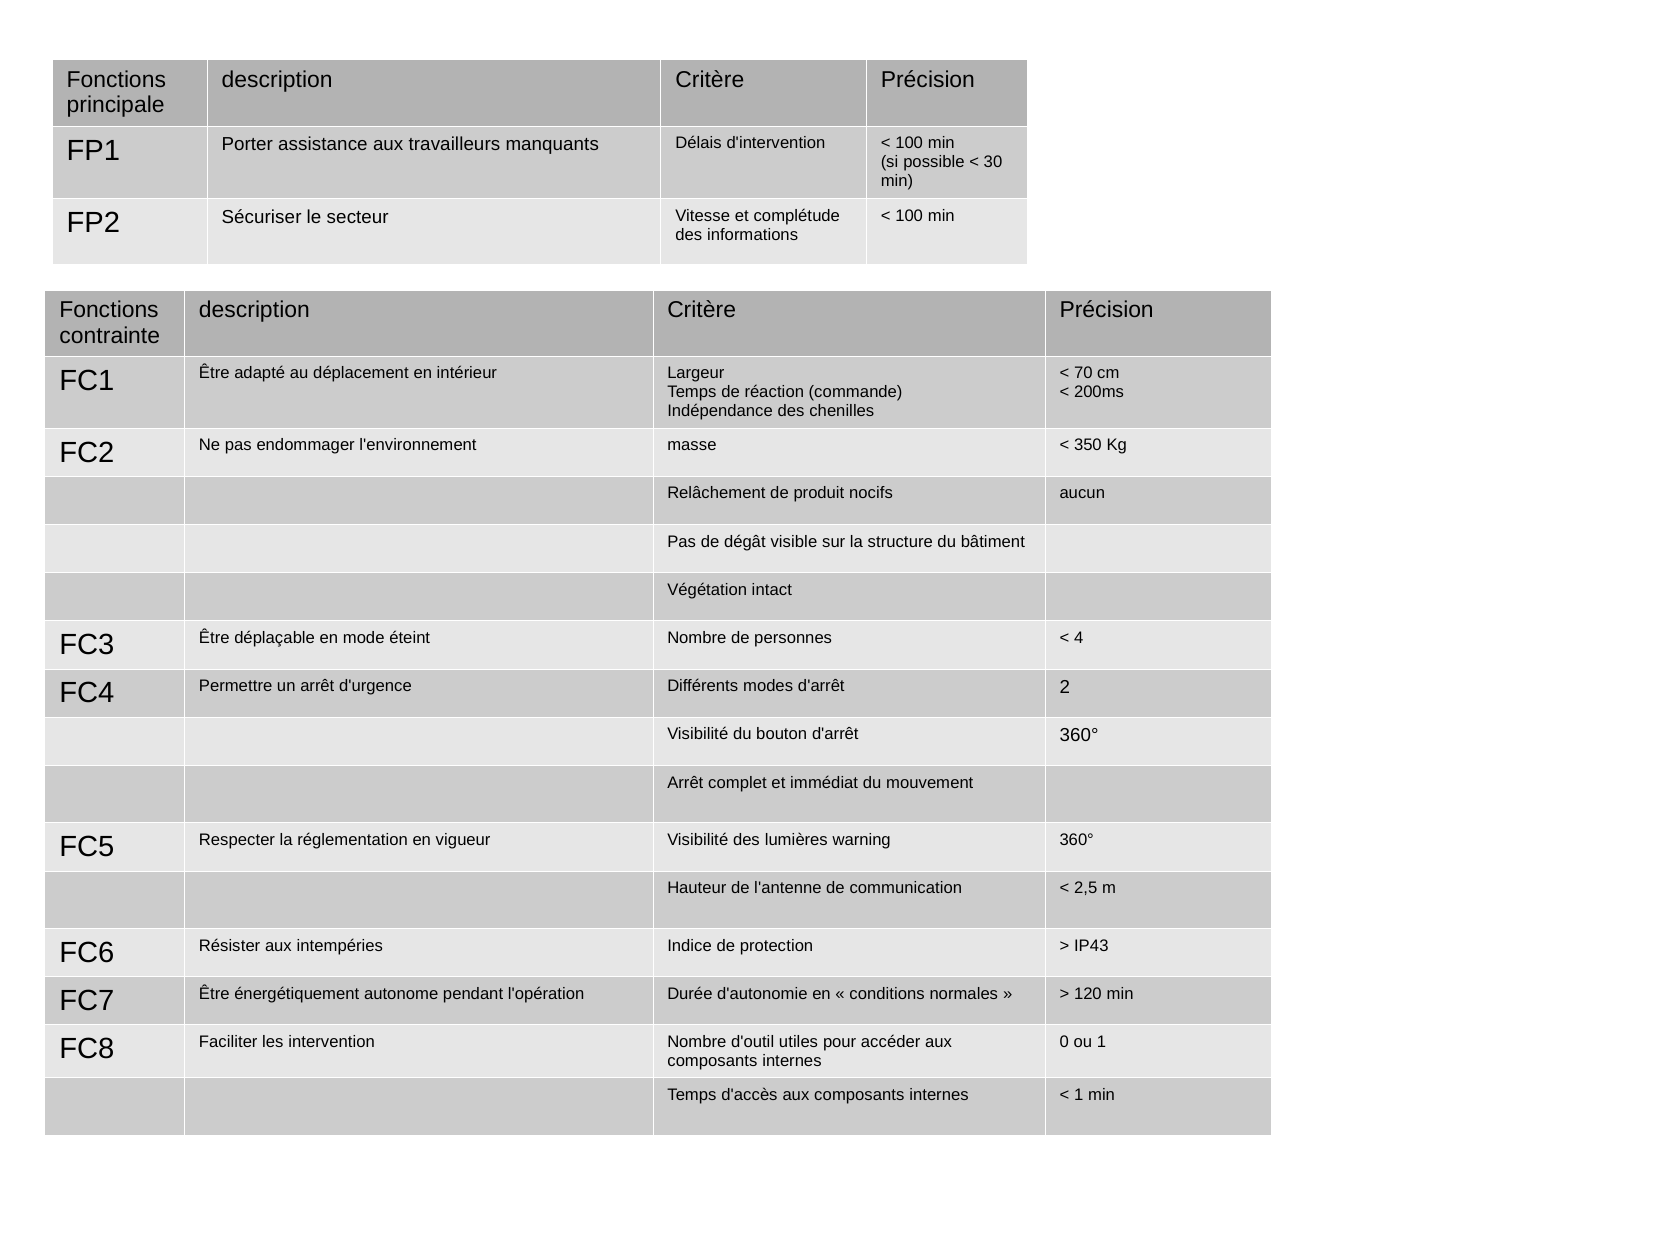

| Fonctions principale | description | Critère | Précision |
| --- | --- | --- | --- |
| FP1 | Porter assistance aux travailleurs manquants | Délais d'intervention | < 100 min (si possible < 30 min) |
| FP2 | Sécuriser le secteur | Vitesse et complétude des informations | < 100 min |
| Fonctions contrainte | description | Critère | Précision |
| --- | --- | --- | --- |
| FC1 | Être adapté au déplacement en intérieur | Largeur Temps de réaction (commande) Indépendance des chenilles | < 70 cm < 200ms |
| FC2 | Ne pas endommager l'environnement | masse | < 350 Kg |
| | | Relâchement de produit nocifs | aucun |
| | | Pas de dégât visible sur la structure du bâtiment | |
| | | Végétation intact | |
| FC3 | Être déplaçable en mode éteint | Nombre de personnes | < 4 |
| FC4 | Permettre un arrêt d'urgence | Différents modes d'arrêt | 2 |
| | | Visibilité du bouton d'arrêt | 360° |
| | | Arrêt complet et immédiat du mouvement | |
| FC5 | Respecter la réglementation en vigueur | Visibilité des lumières warning | 360° |
| | | Hauteur de l'antenne de communication | < 2,5 m |
| FC6 | Résister aux intempéries | Indice de protection | > IP43 |
| FC7 | Être énergétiquement autonome pendant l'opération | Durée d'autonomie en « conditions normales » | > 120 min |
| FC8 | Faciliter les intervention | Nombre d'outil utiles pour accéder aux composants internes | 0 ou 1 |
| | | Temps d'accès aux composants internes | < 1 min |